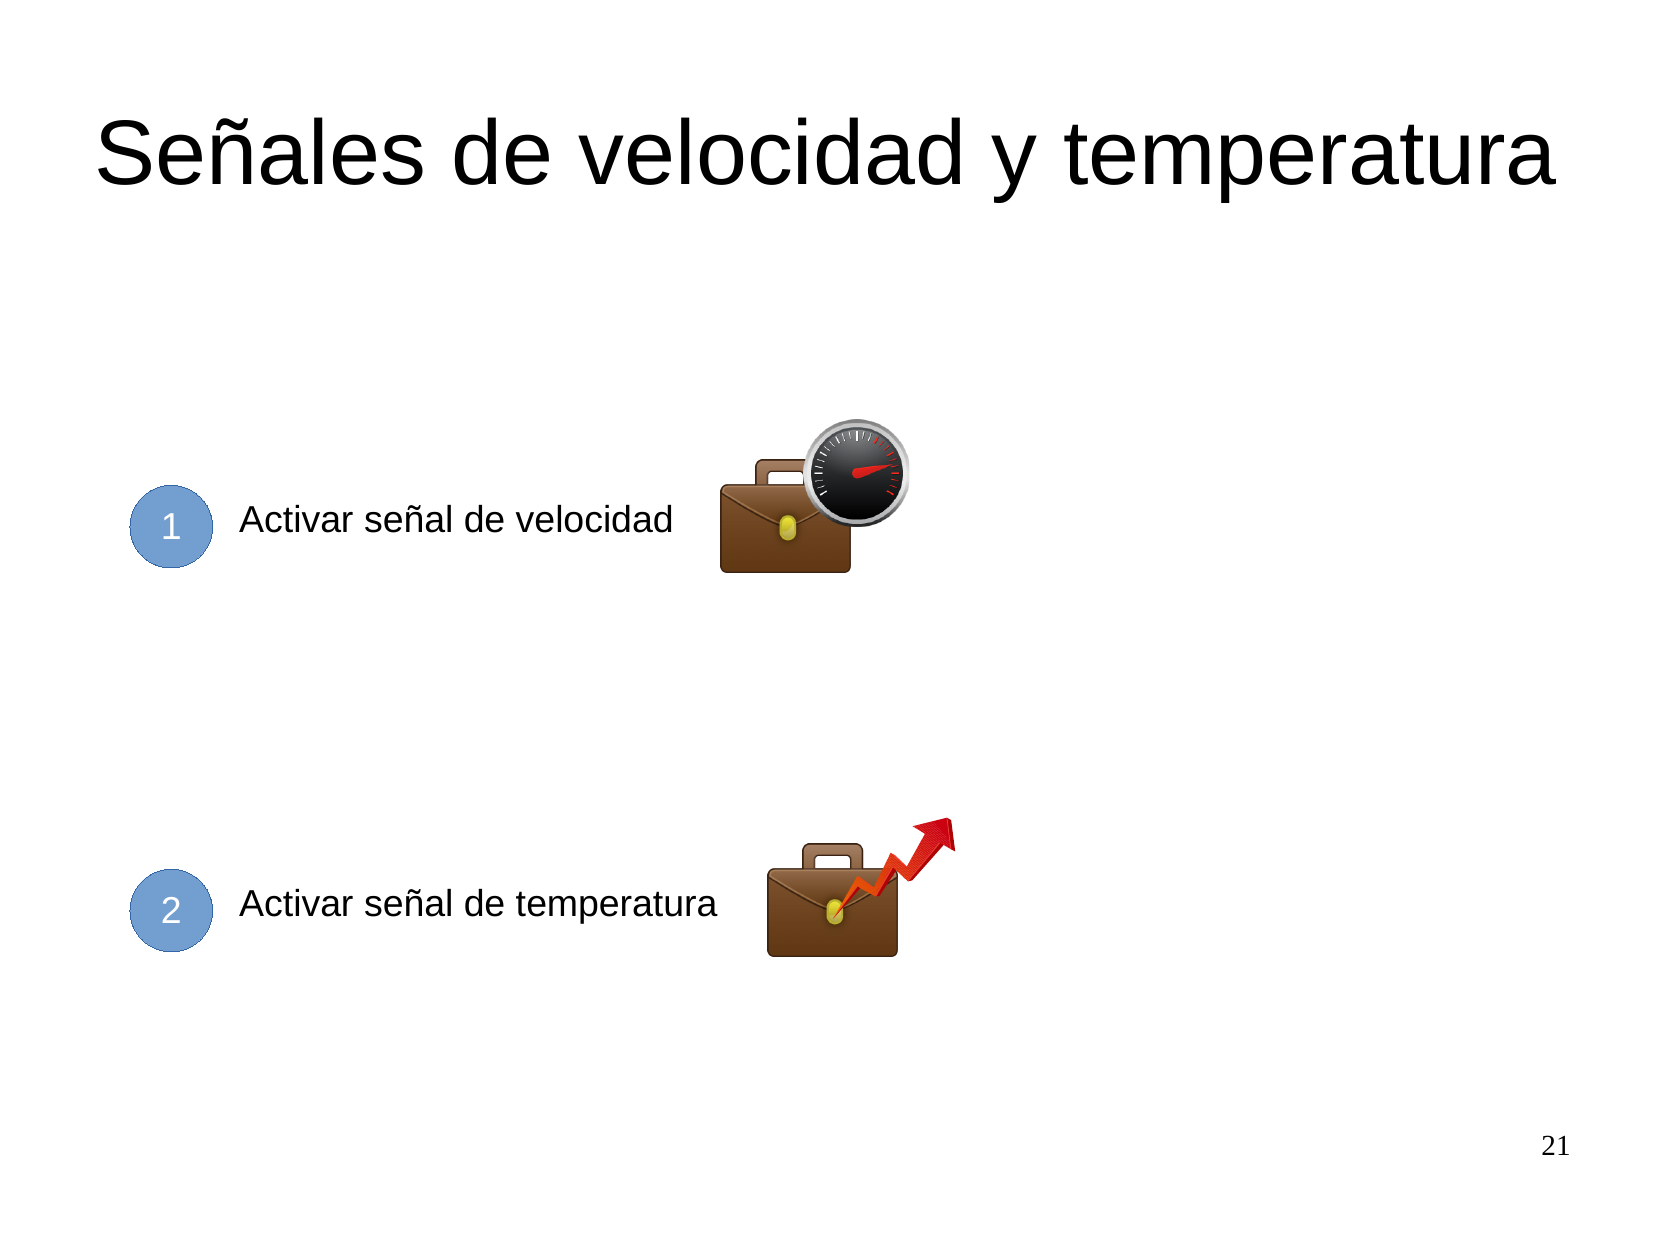

# Señales de velocidad y temperatura
1
Activar señal de velocidad
2
Activar señal de temperatura
21